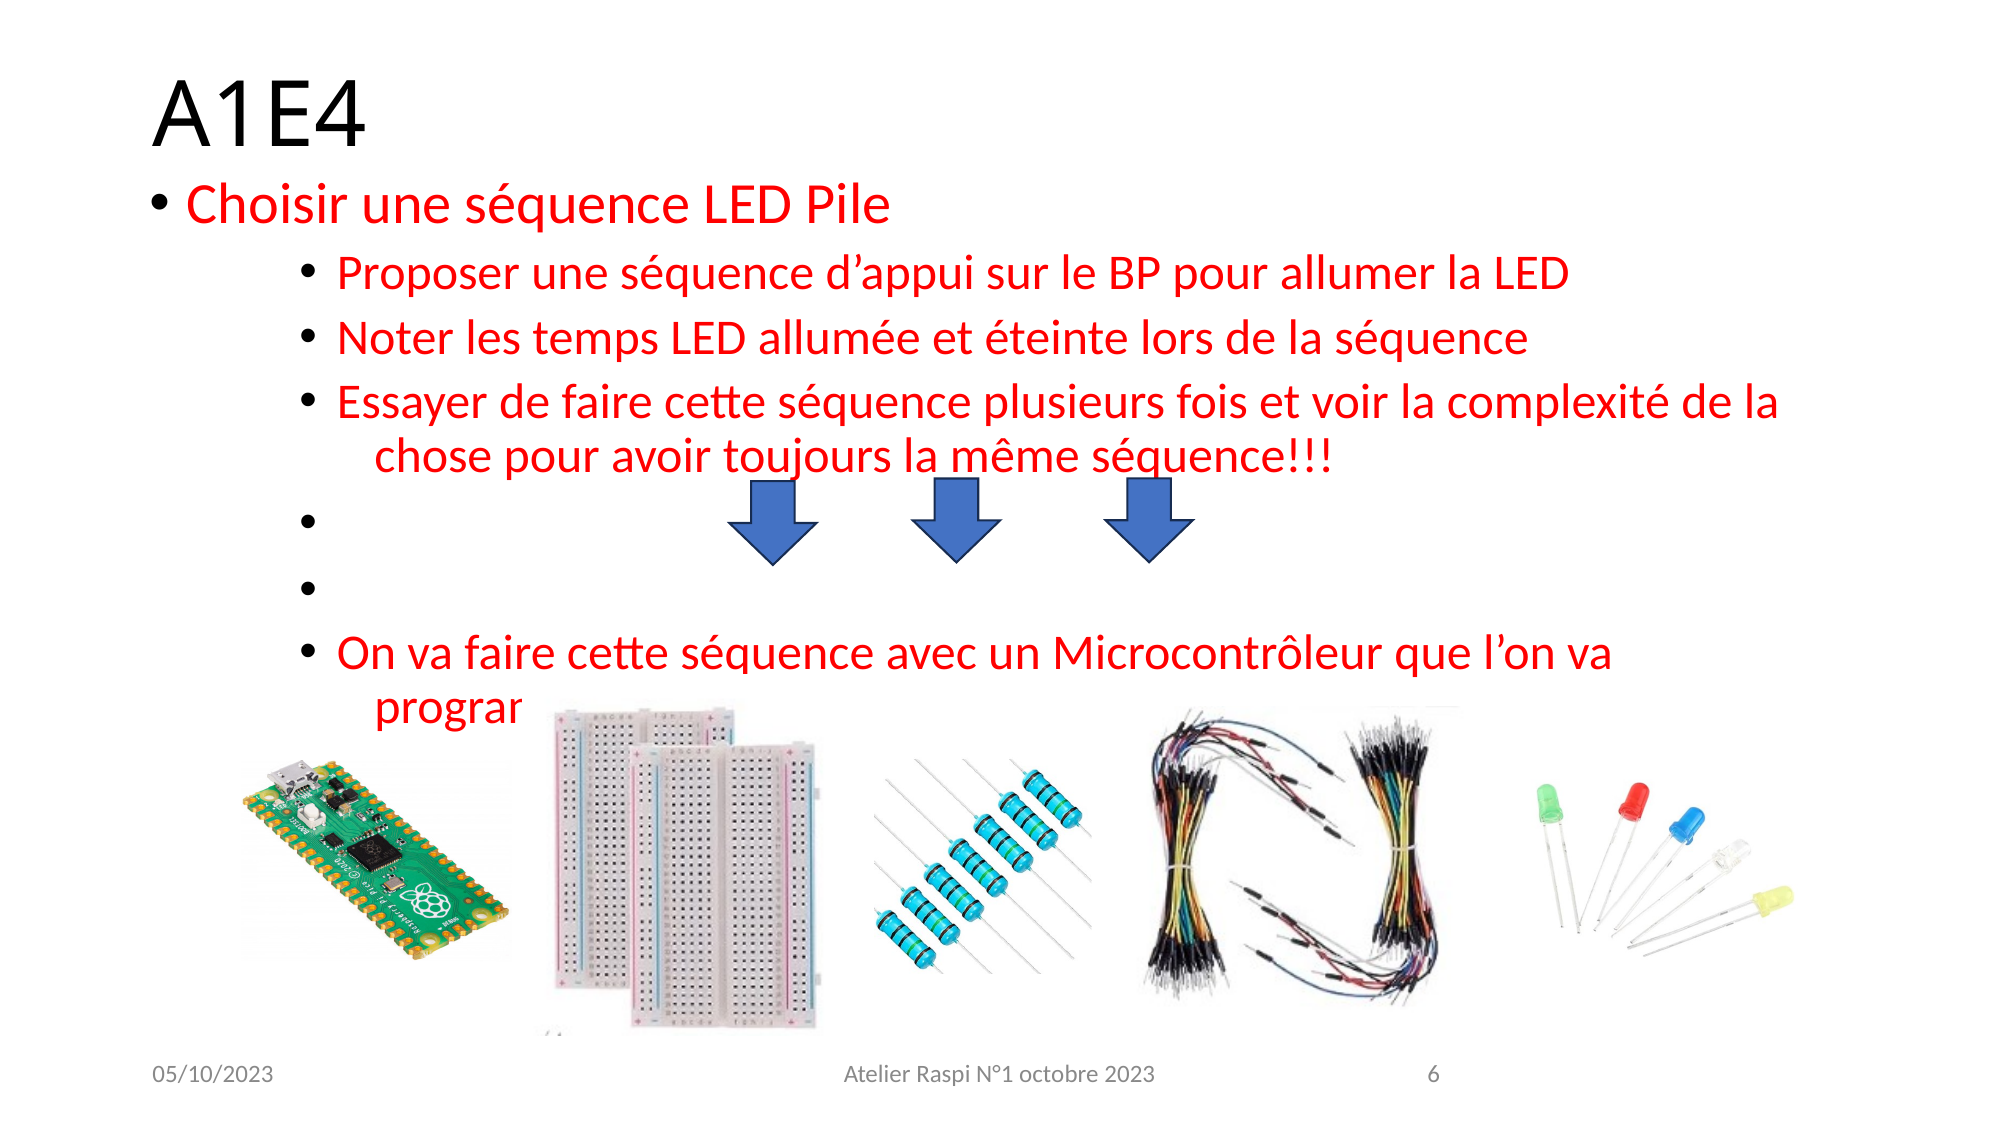

A1E4
Choisir une séquence LED Pile
Proposer une séquence d’appui sur le BP pour allumer la LED
Noter les temps LED allumée et éteinte lors de la séquence
Essayer de faire cette séquence plusieurs fois et voir la complexité de la chose pour avoir toujours la même séquence!!!
On va faire cette séquence avec un Microcontrôleur que l’on va programmer
05/10/2023
Atelier Raspi N°1 octobre 2023